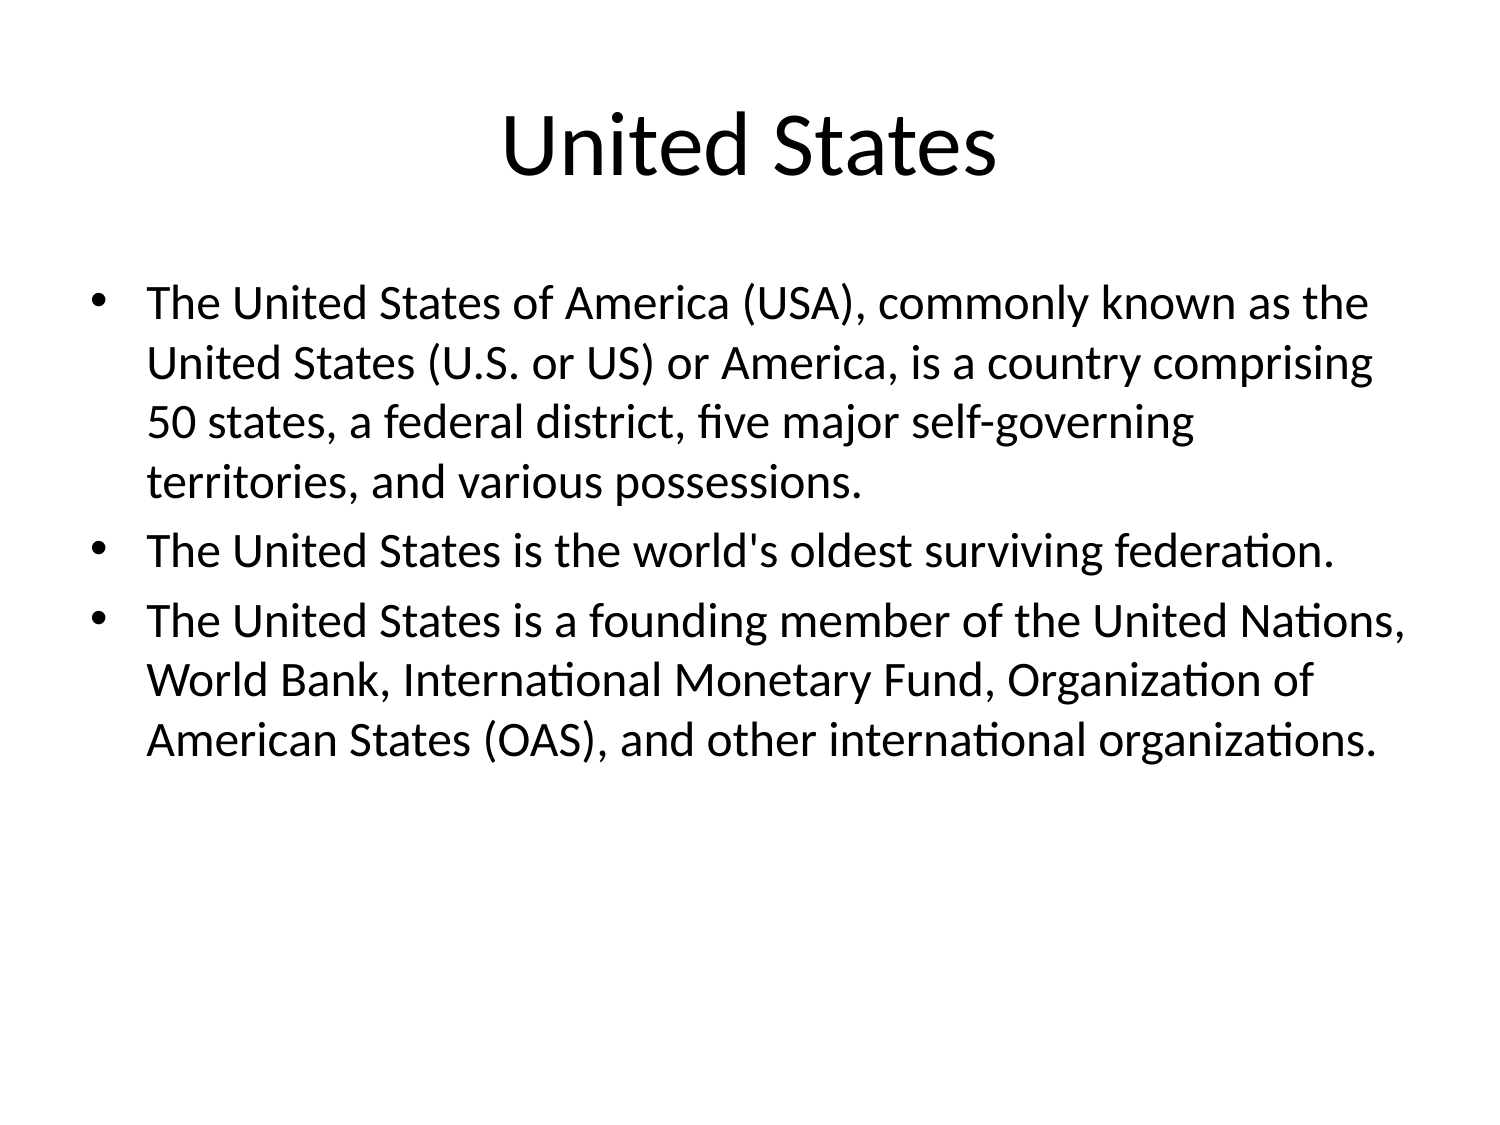

# United States
The United States of America (USA), commonly known as the United States (U.S. or US) or America, is a country comprising 50 states, a federal district, five major self-governing territories, and various possessions.
The United States is the world's oldest surviving federation.
The United States is a founding member of the United Nations, World Bank, International Monetary Fund, Organization of American States (OAS), and other international organizations.